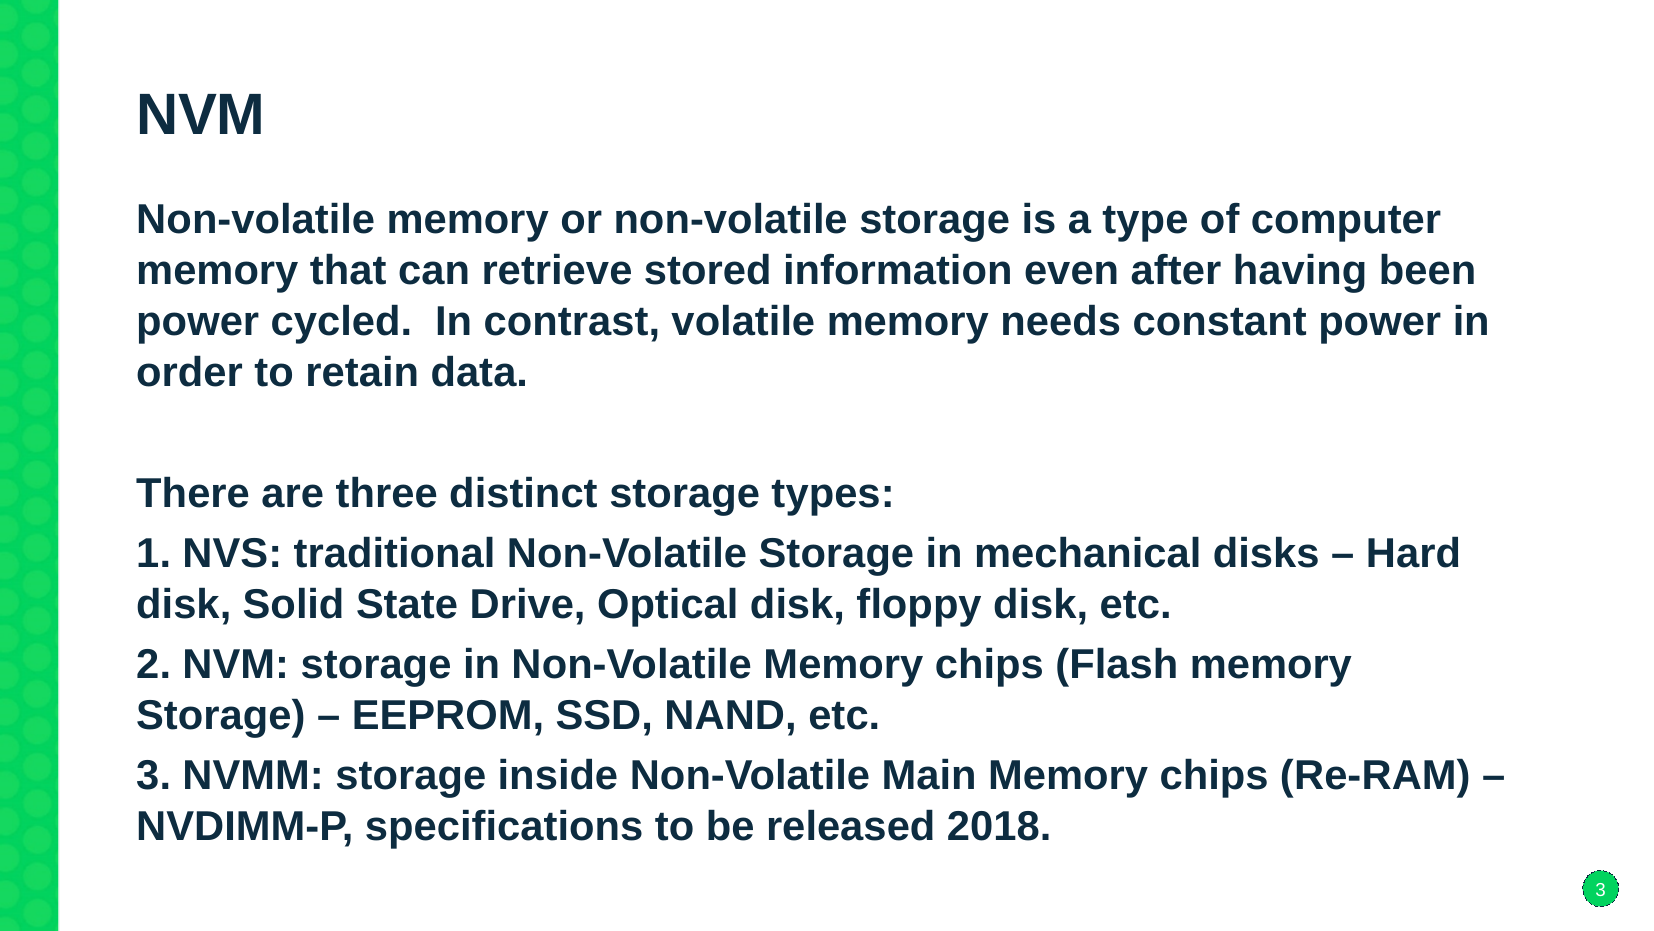

# NVM
Non-volatile memory or non-volatile storage is a type of computer memory that can retrieve stored information even after having been power cycled. In contrast, volatile memory needs constant power in order to retain data.
There are three distinct storage types:
1. NVS: traditional Non-Volatile Storage in mechanical disks – Hard disk, Solid State Drive, Optical disk, floppy disk, etc.
2. NVM: storage in Non-Volatile Memory chips (Flash memory Storage) – EEPROM, SSD, NAND, etc.
3. NVMM: storage inside Non-Volatile Main Memory chips (Re-RAM) – NVDIMM-P, specifications to be released 2018.
3